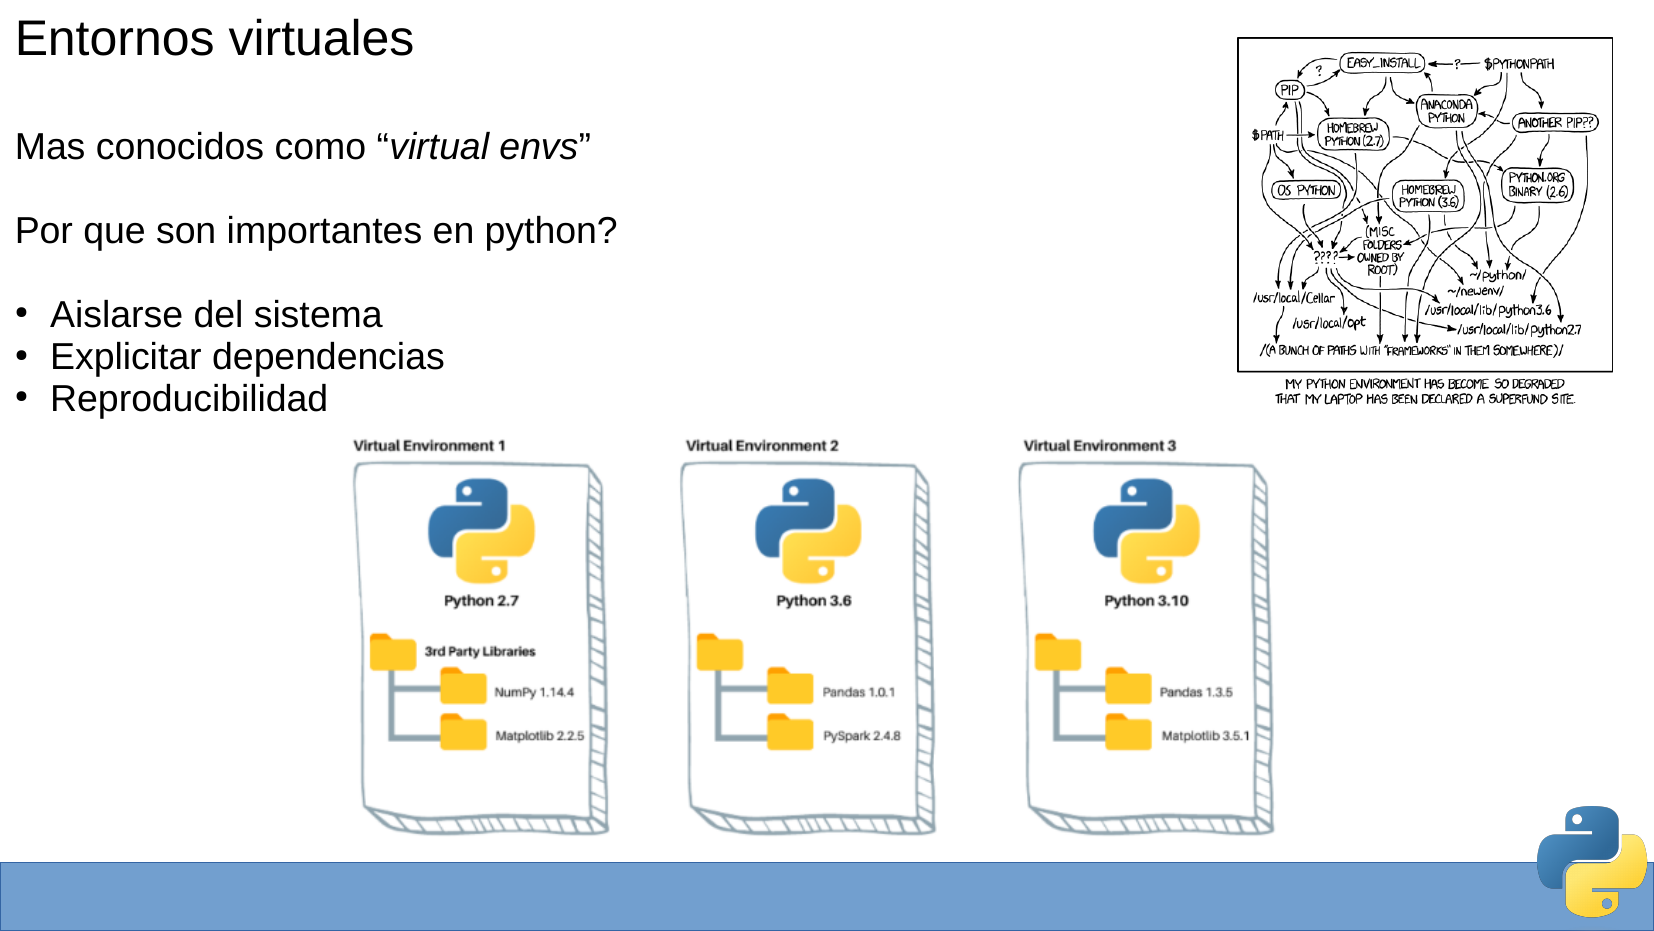

Entornos virtuales
Mas conocidos como “virtual envs”
Por que son importantes en python?
Aislarse del sistema
Explicitar dependencias
Reproducibilidad